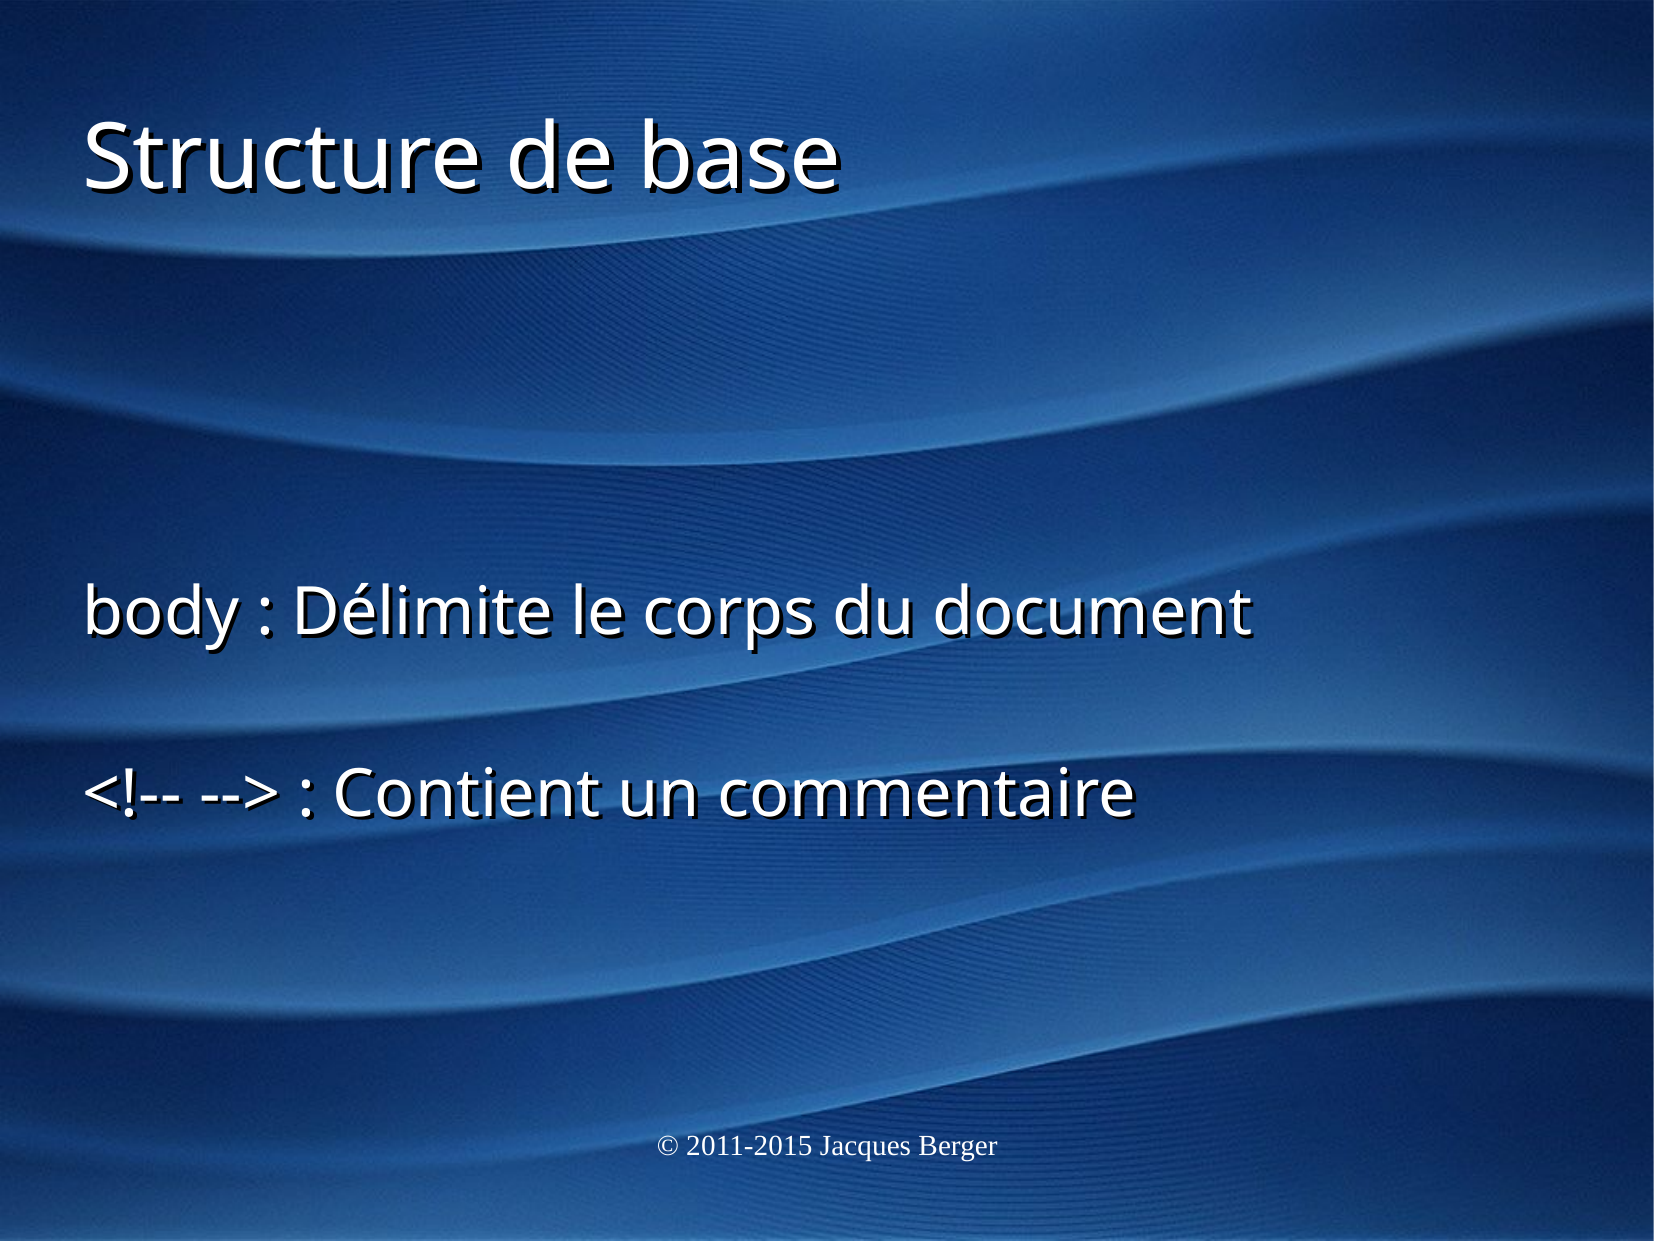

# Structure de base
body : Délimite le corps du document
<!-- --> : Contient un commentaire
© 2011-2015 Jacques Berger